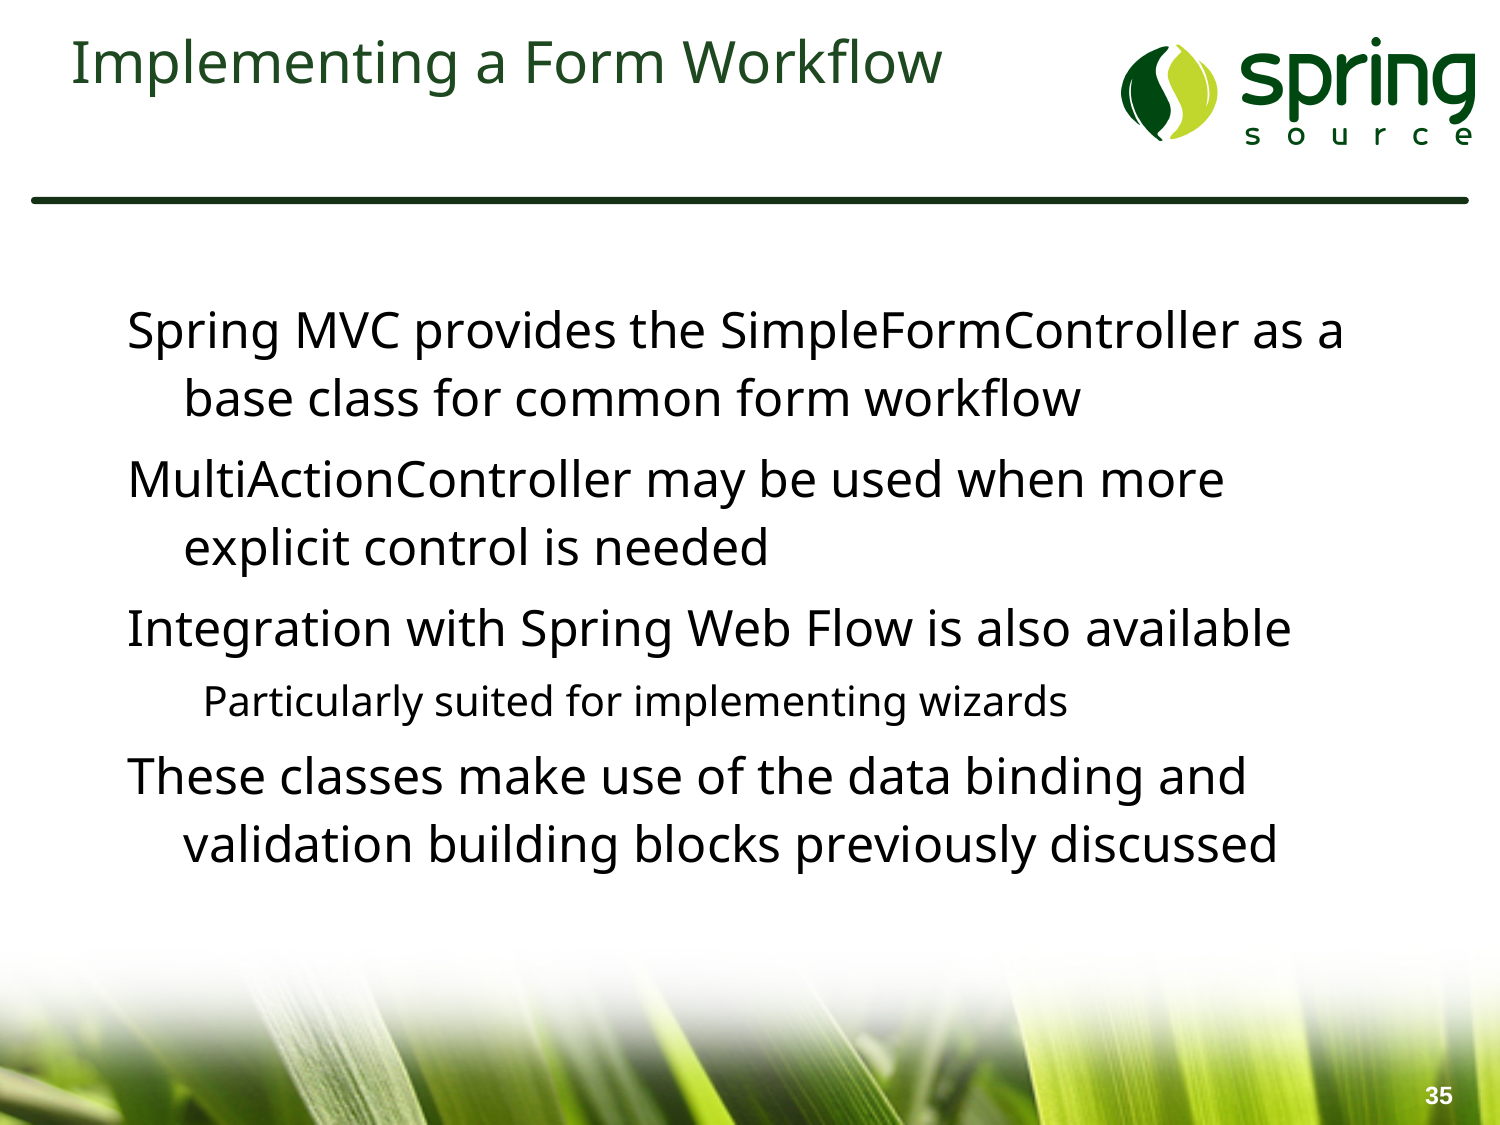

# Implementing a Form Workflow
Spring MVC provides the SimpleFormController as a base class for common form workflow
MultiActionController may be used when more explicit control is needed
Integration with Spring Web Flow is also available
Particularly suited for implementing wizards
These classes make use of the data binding and validation building blocks previously discussed